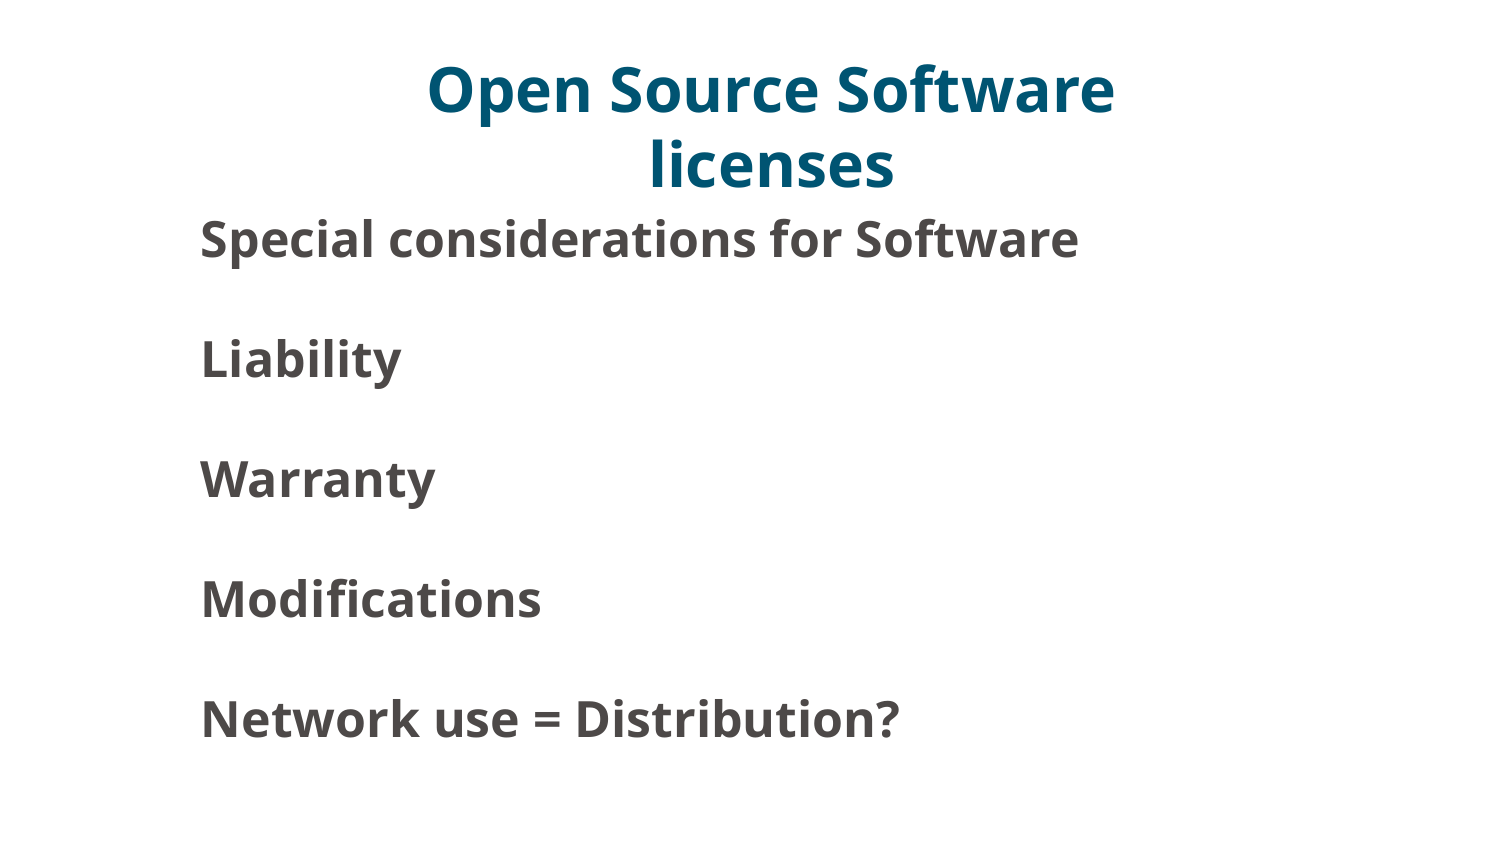

Open Source Software licenses
Special considerations for Software
Liability
Warranty
Modifications
Network use = Distribution?